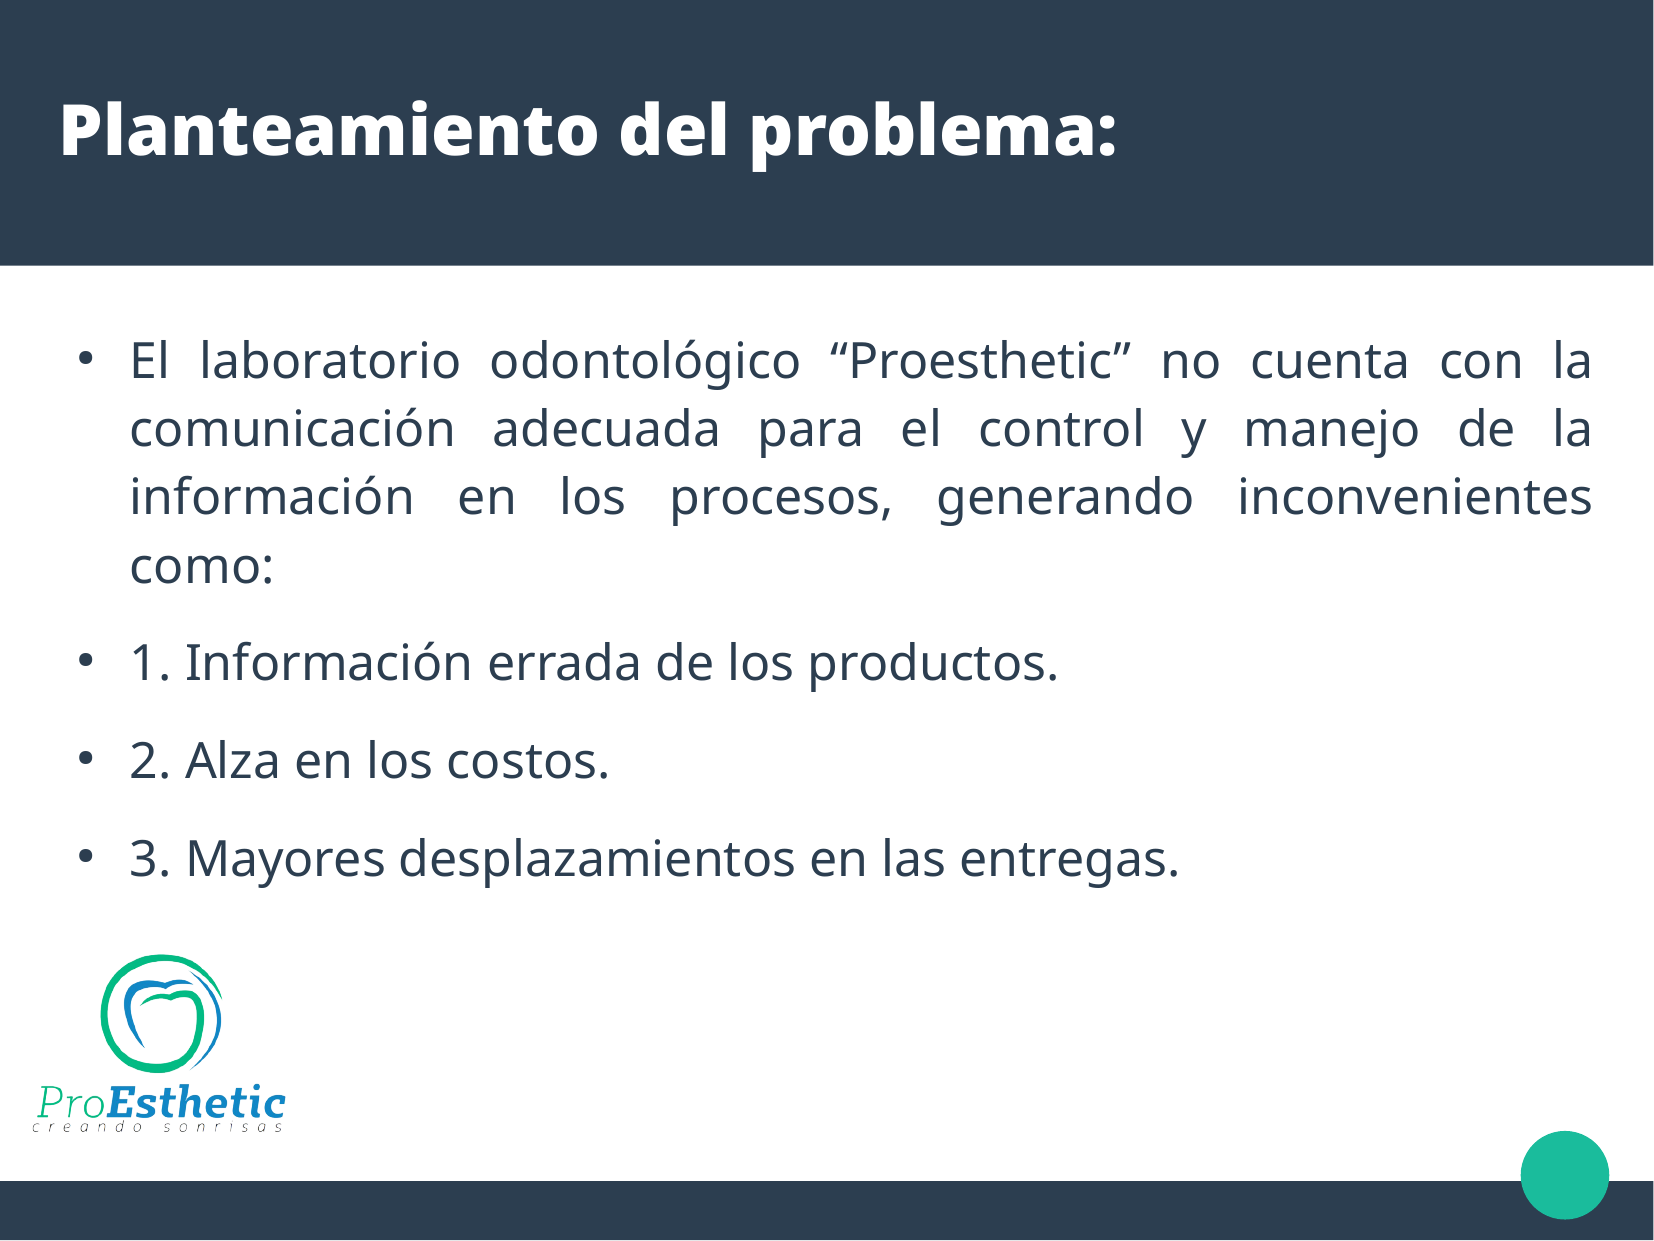

# Planteamiento del problema:
El laboratorio odontológico “Proesthetic” no cuenta con la comunicación adecuada para el control y manejo de la información en los procesos, generando inconvenientes como:
1. Información errada de los productos.
2. Alza en los costos.
3. Mayores desplazamientos en las entregas.